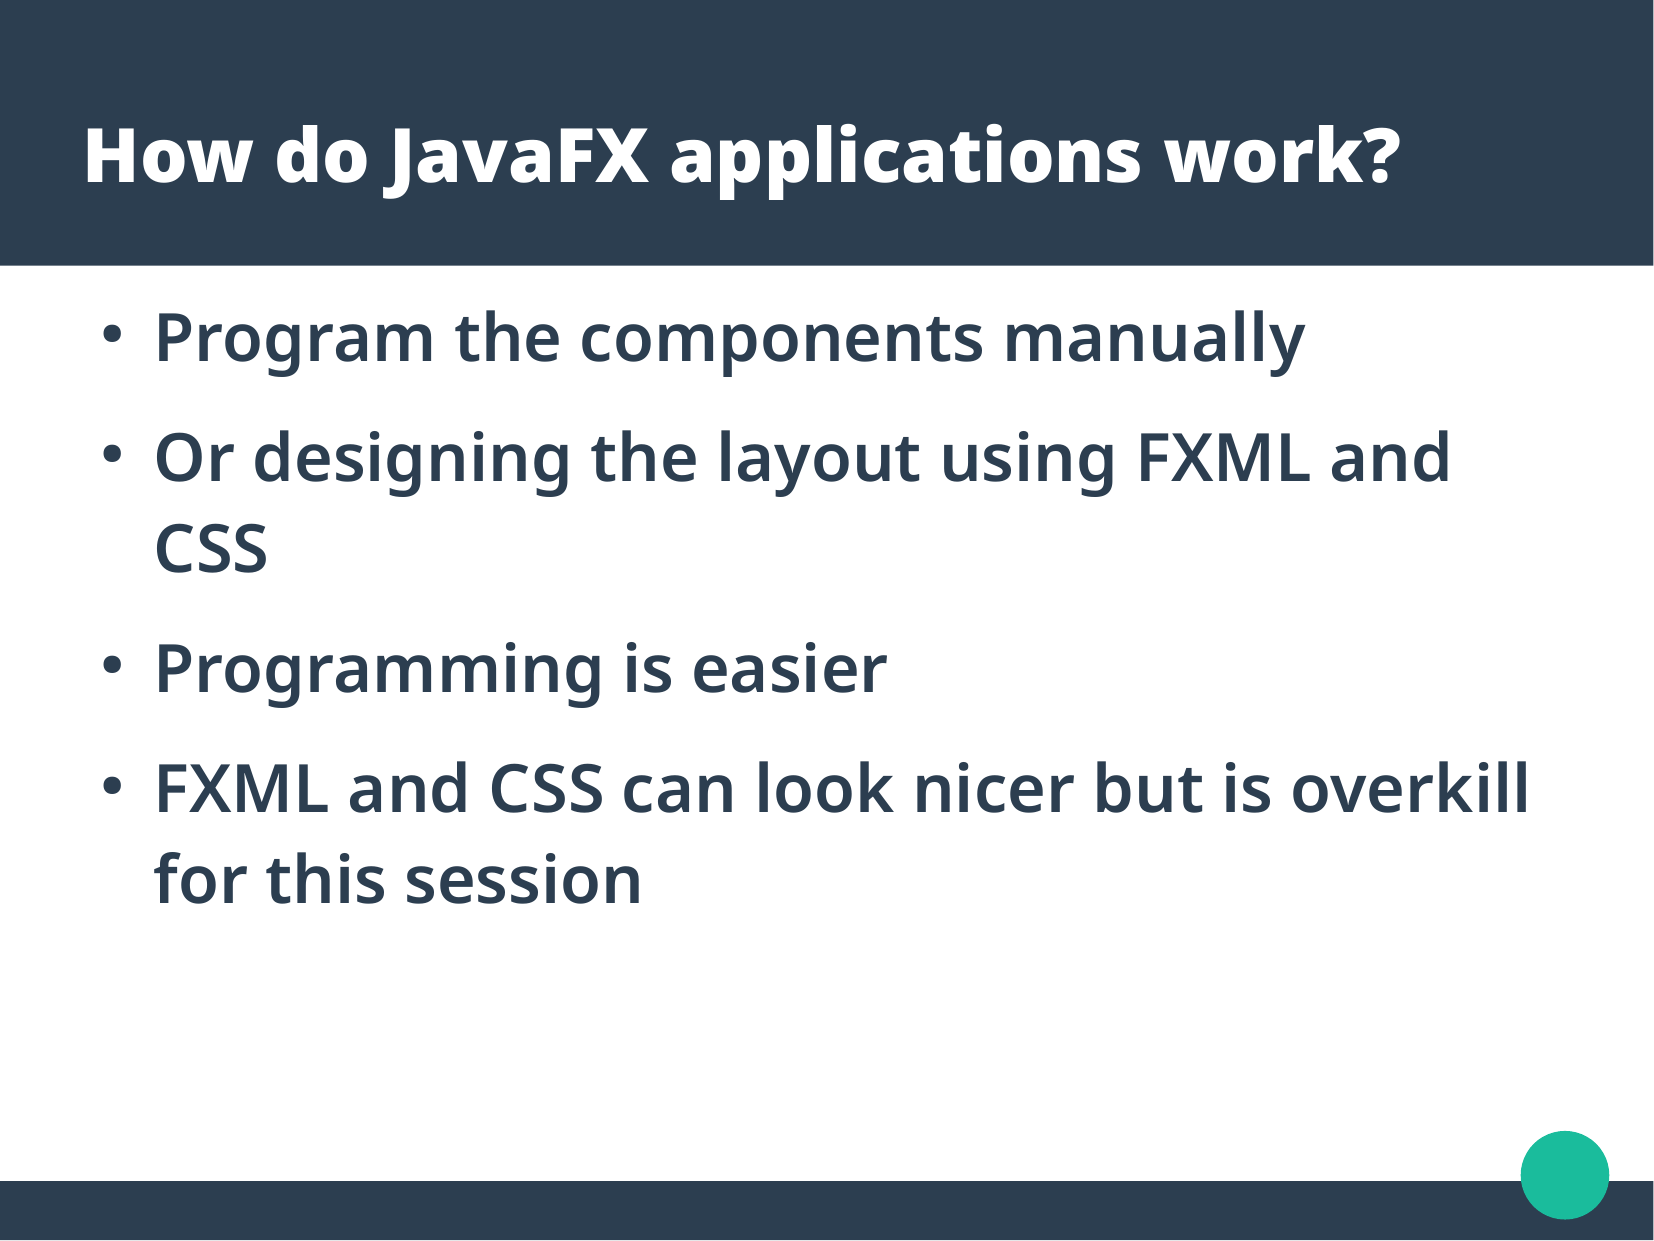

# How do JavaFX applications work?
Program the components manually
Or designing the layout using FXML and CSS
Programming is easier
FXML and CSS can look nicer but is overkill for this session